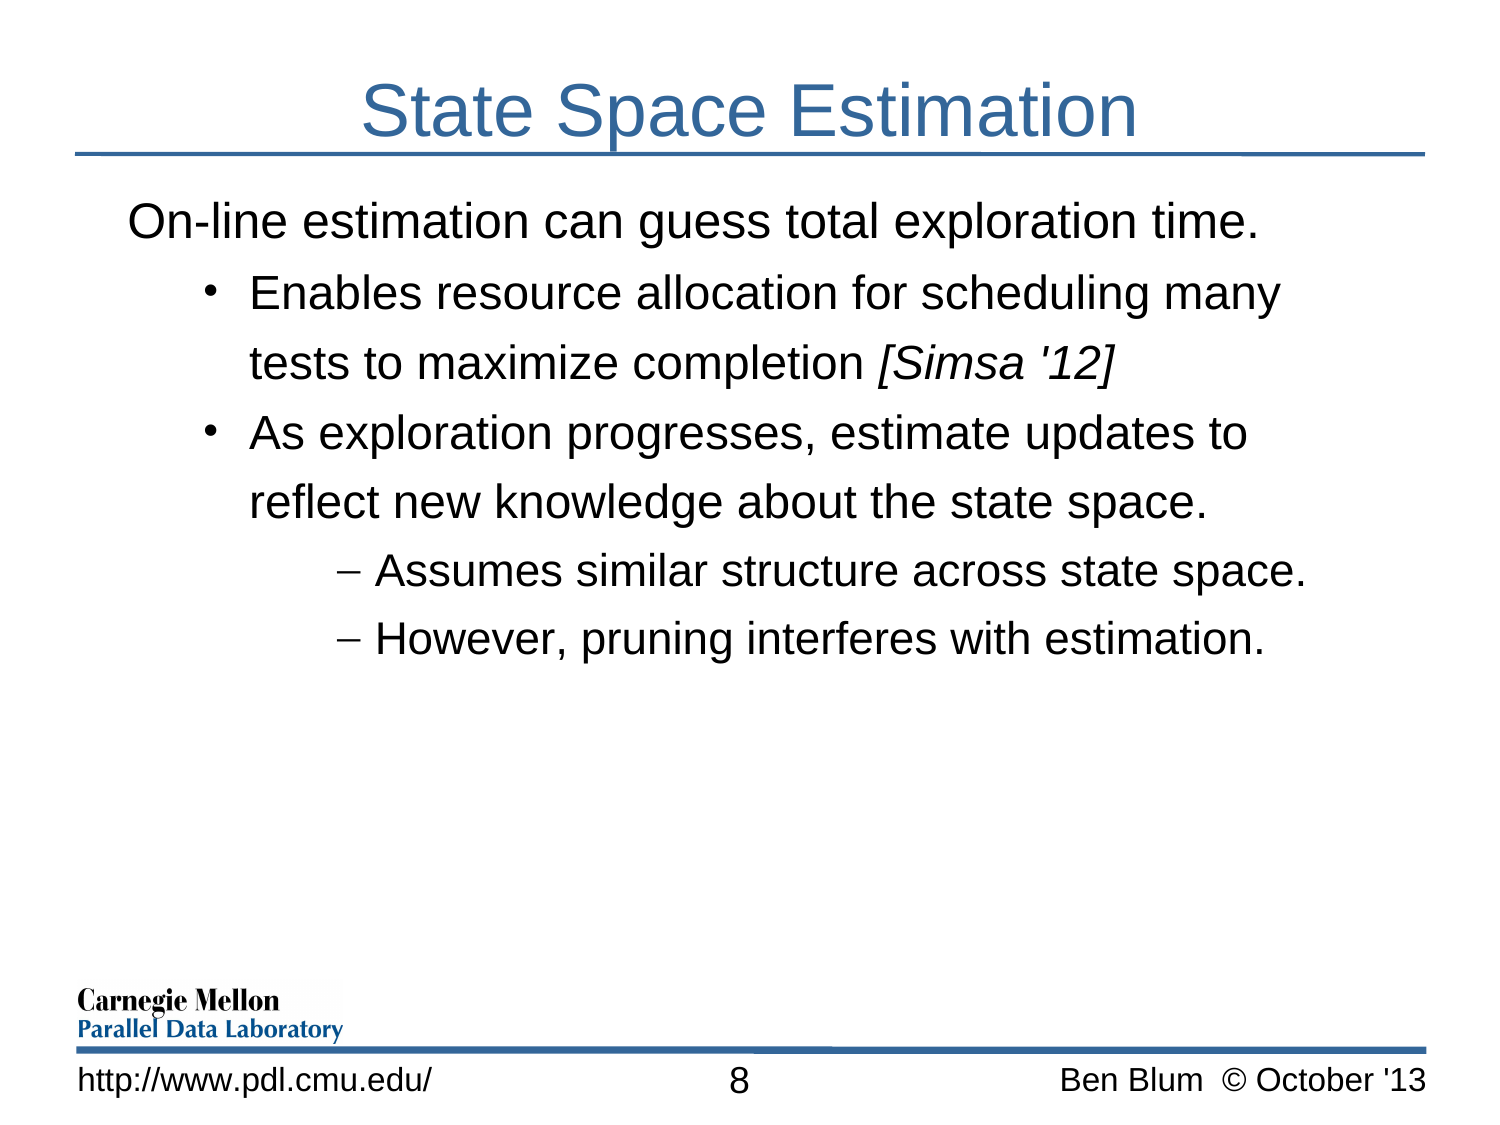

# State Space Estimation
On-line estimation can guess total exploration time.
Enables resource allocation for scheduling many
tests to maximize completion [Simsa '12]
As exploration progresses, estimate updates to
reflect new knowledge about the state space.
Assumes similar structure across state space.
However, pruning interferes with estimation.
8